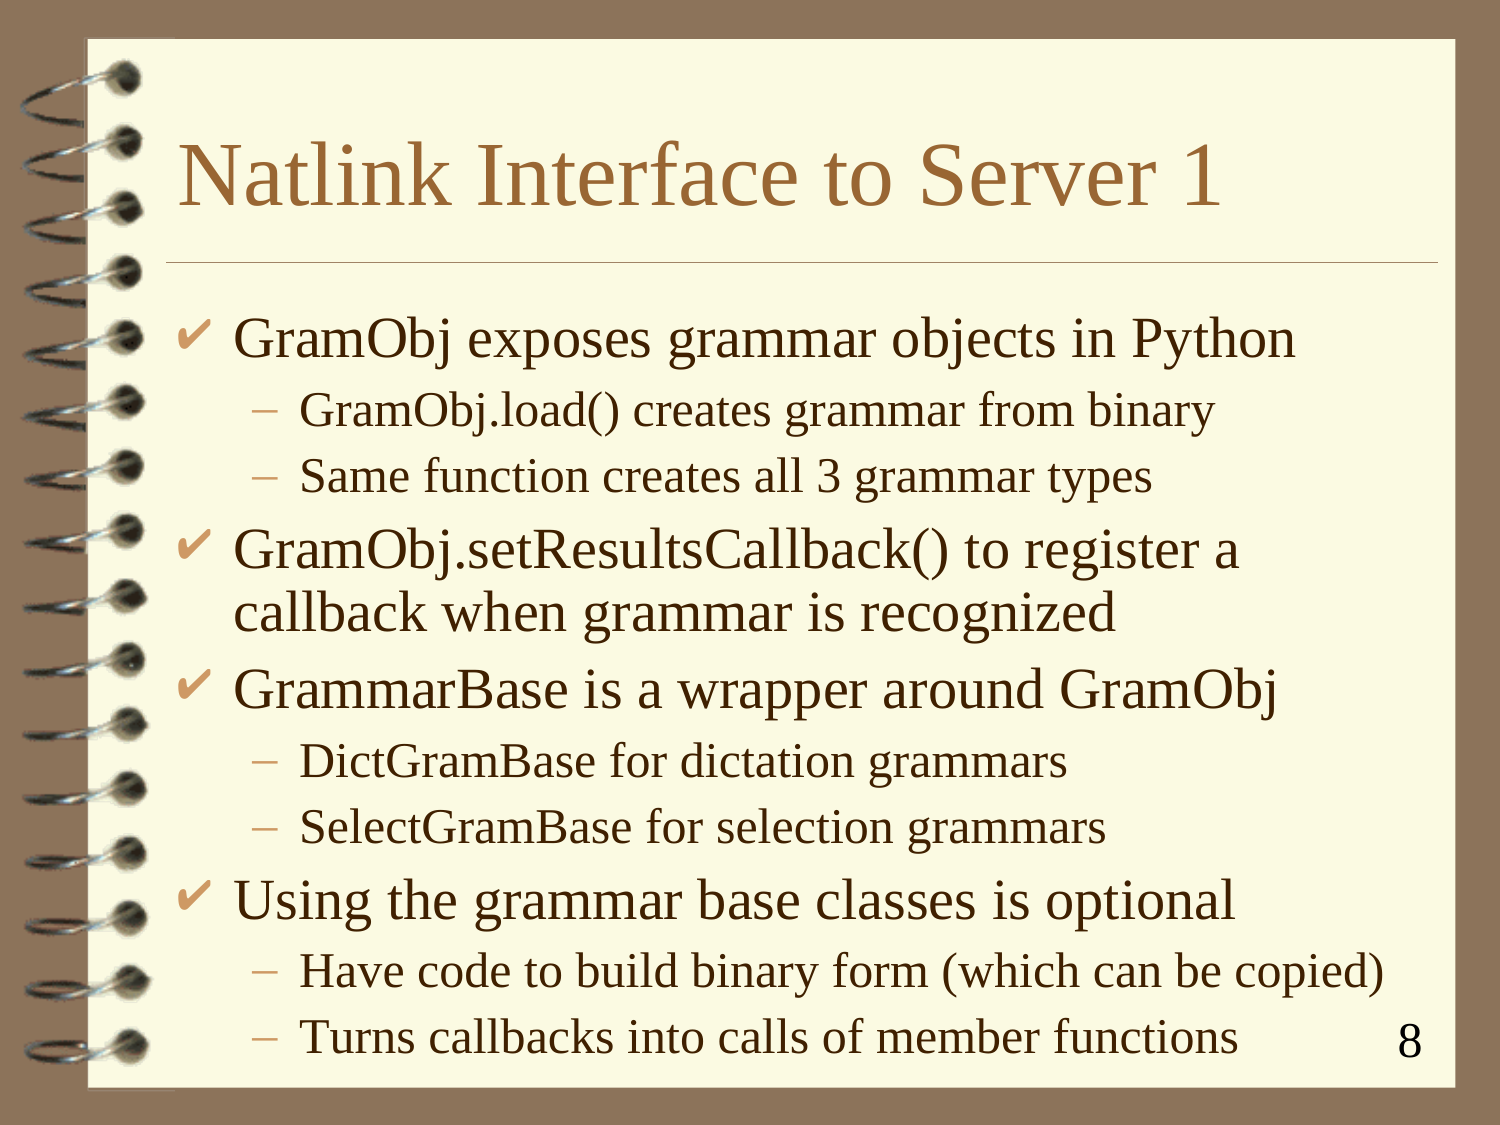

# Natlink Interface to Server 1
GramObj exposes grammar objects in Python
GramObj.load() creates grammar from binary
Same function creates all 3 grammar types
GramObj.setResultsCallback() to register a callback when grammar is recognized
GrammarBase is a wrapper around GramObj
DictGramBase for dictation grammars
SelectGramBase for selection grammars
Using the grammar base classes is optional
Have code to build binary form (which can be copied)
Turns callbacks into calls of member functions
8